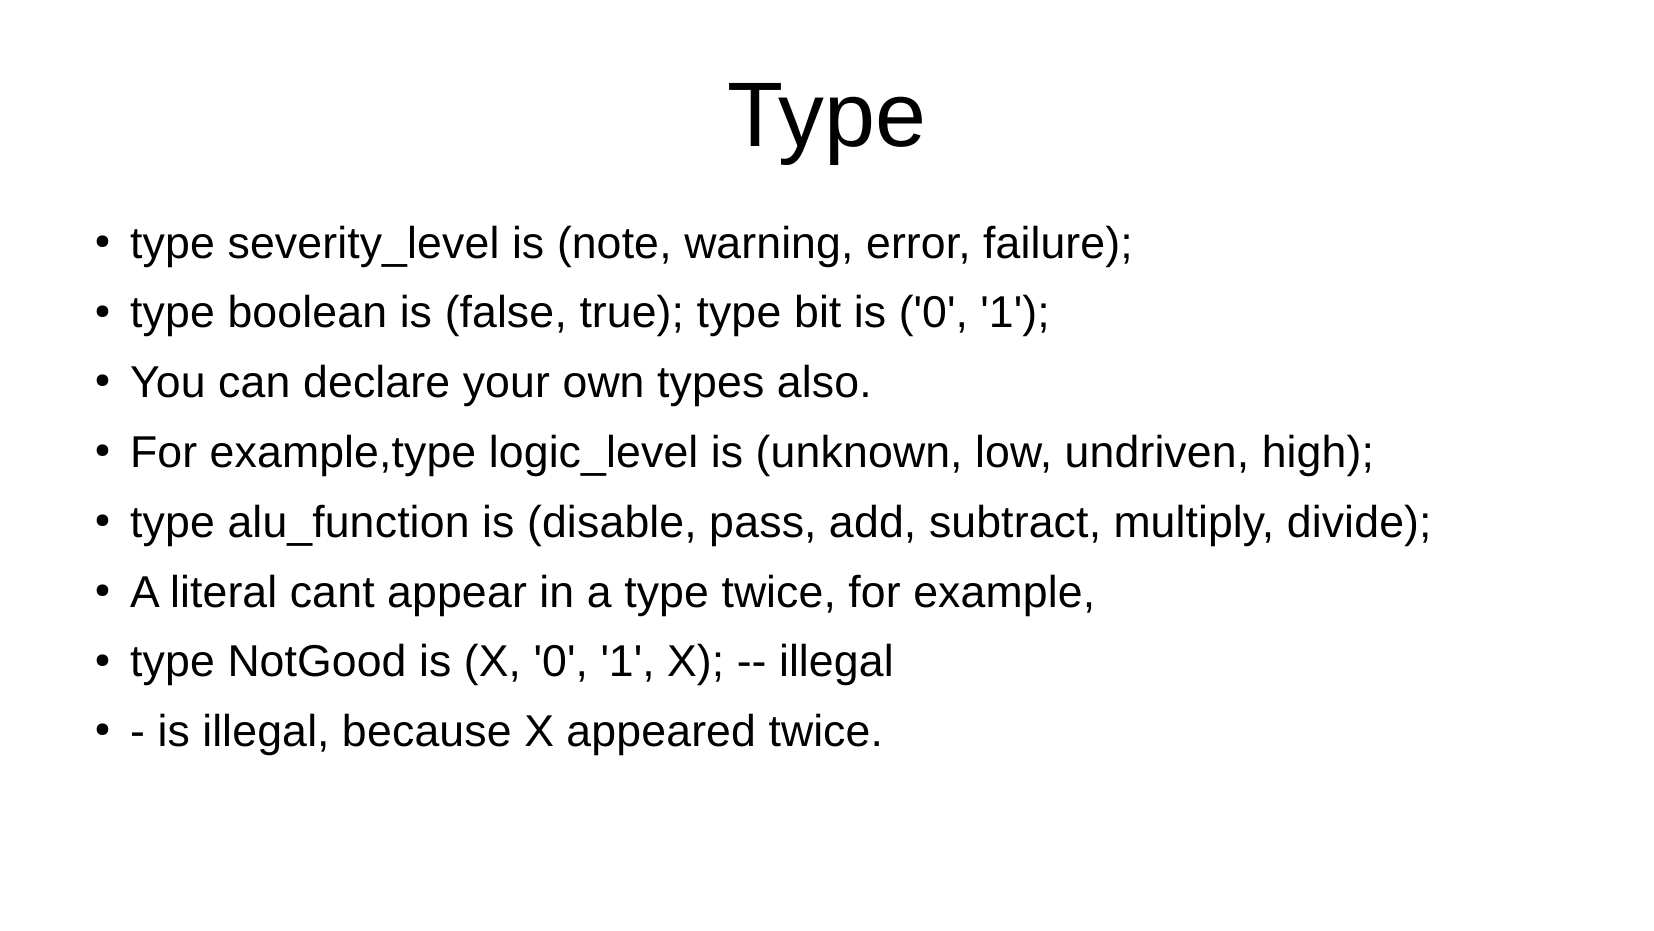

# Type
type severity_level is (note, warning, error, failure);
type boolean is (false, true); type bit is ('0', '1');
You can declare your own types also.
For example,type logic_level is (unknown, low, undriven, high);
type alu_function is (disable, pass, add, subtract, multiply, divide);
A literal cant appear in a type twice, for example,
type NotGood is (X, '0', '1', X); -- illegal
- is illegal, because X appeared twice.